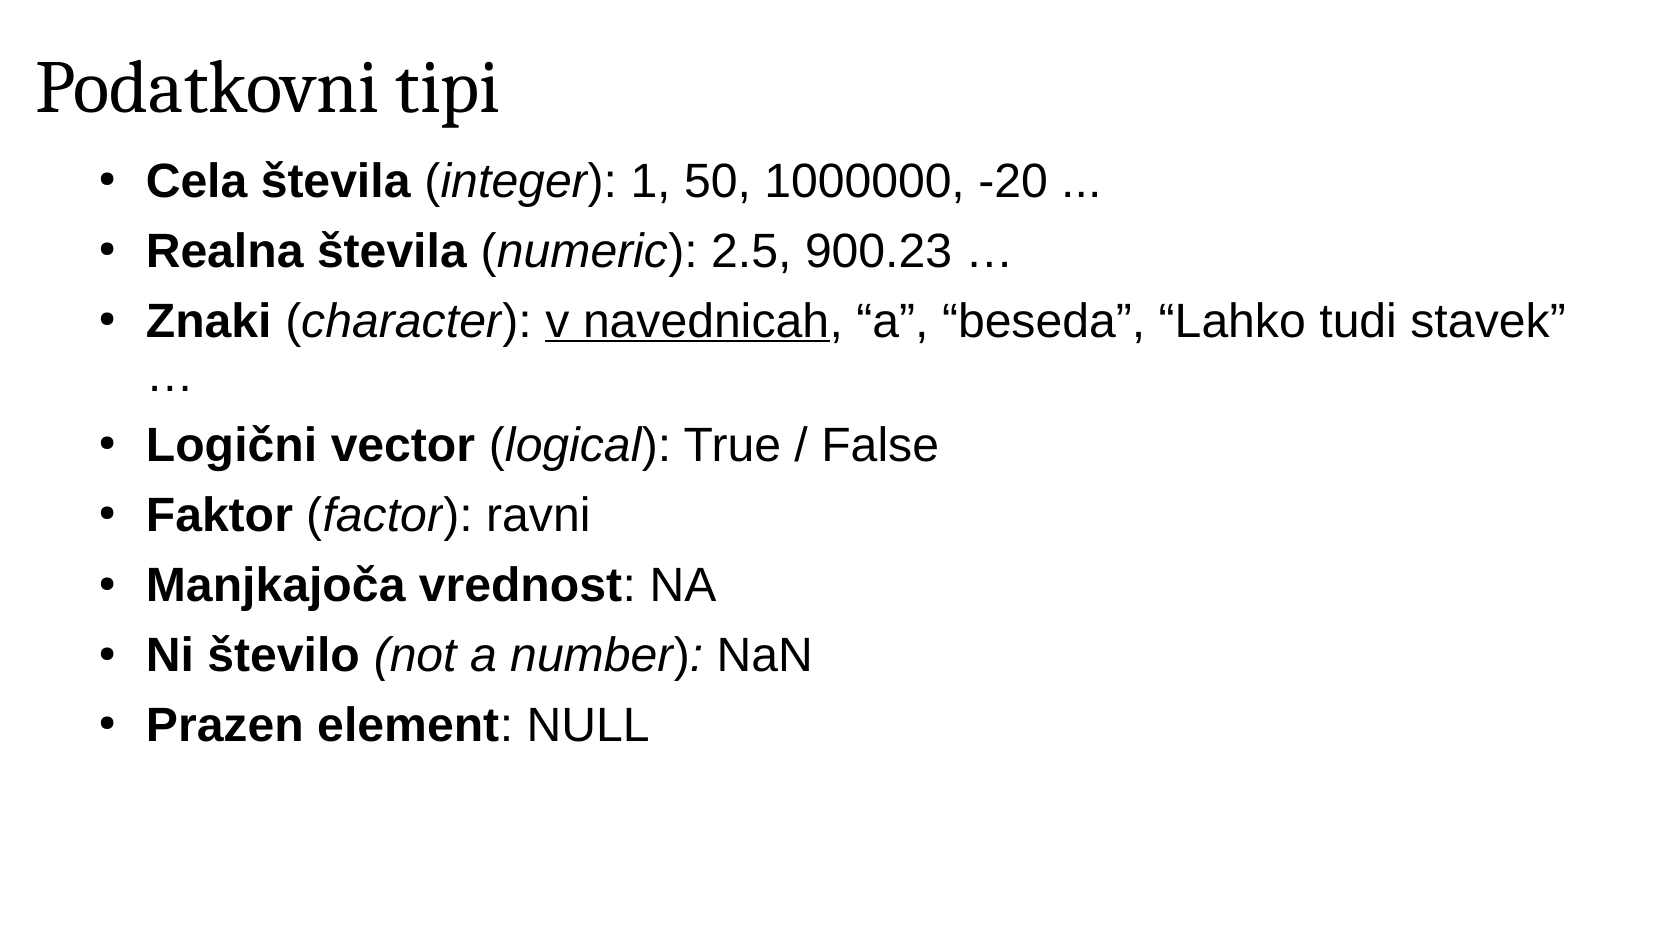

# Podatkovni tipi
Cela števila (integer): 1, 50, 1000000, -20 ...
Realna števila (numeric): 2.5, 900.23 …
Znaki (character): v navednicah, “a”, “beseda”, “Lahko tudi stavek” …
Logični vector (logical): True / False
Faktor (factor): ravni
Manjkajoča vrednost: NA
Ni število (not a number): NaN
Prazen element: NULL